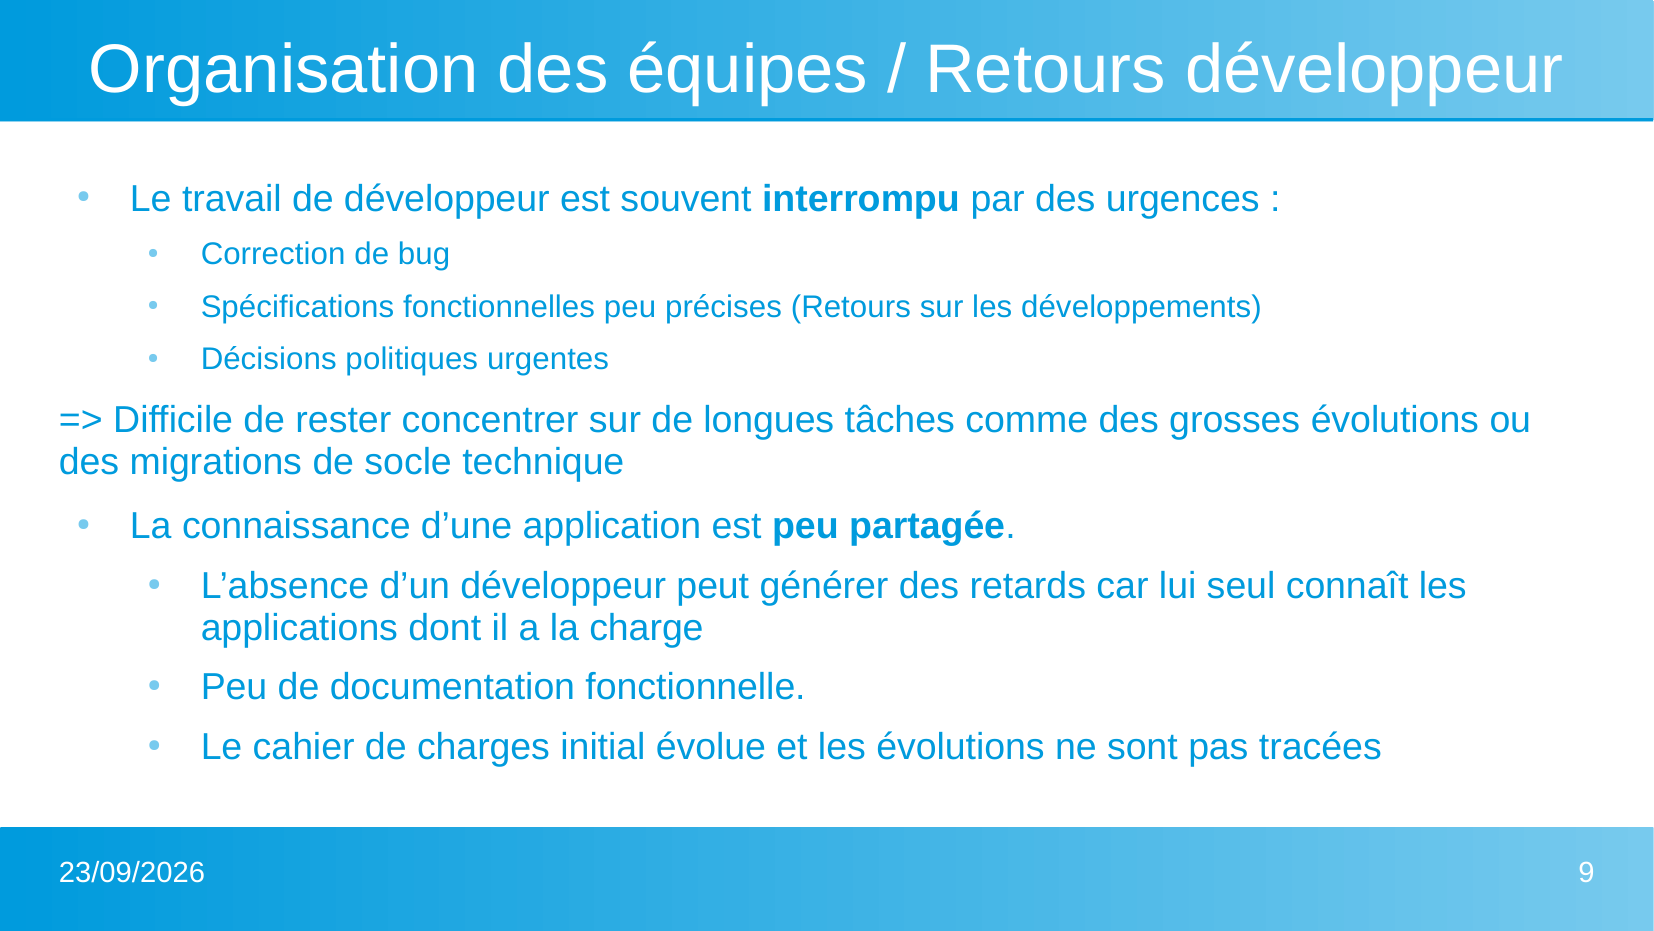

# Organisation des équipes / Retours développeur
Le travail de développeur est souvent interrompu par des urgences :
Correction de bug
Spécifications fonctionnelles peu précises (Retours sur les développements)
Décisions politiques urgentes
=> Difficile de rester concentrer sur de longues tâches comme des grosses évolutions ou des migrations de socle technique
La connaissance d’une application est peu partagée.
L’absence d’un développeur peut générer des retards car lui seul connaît les applications dont il a la charge
Peu de documentation fonctionnelle.
Le cahier de charges initial évolue et les évolutions ne sont pas tracées
9